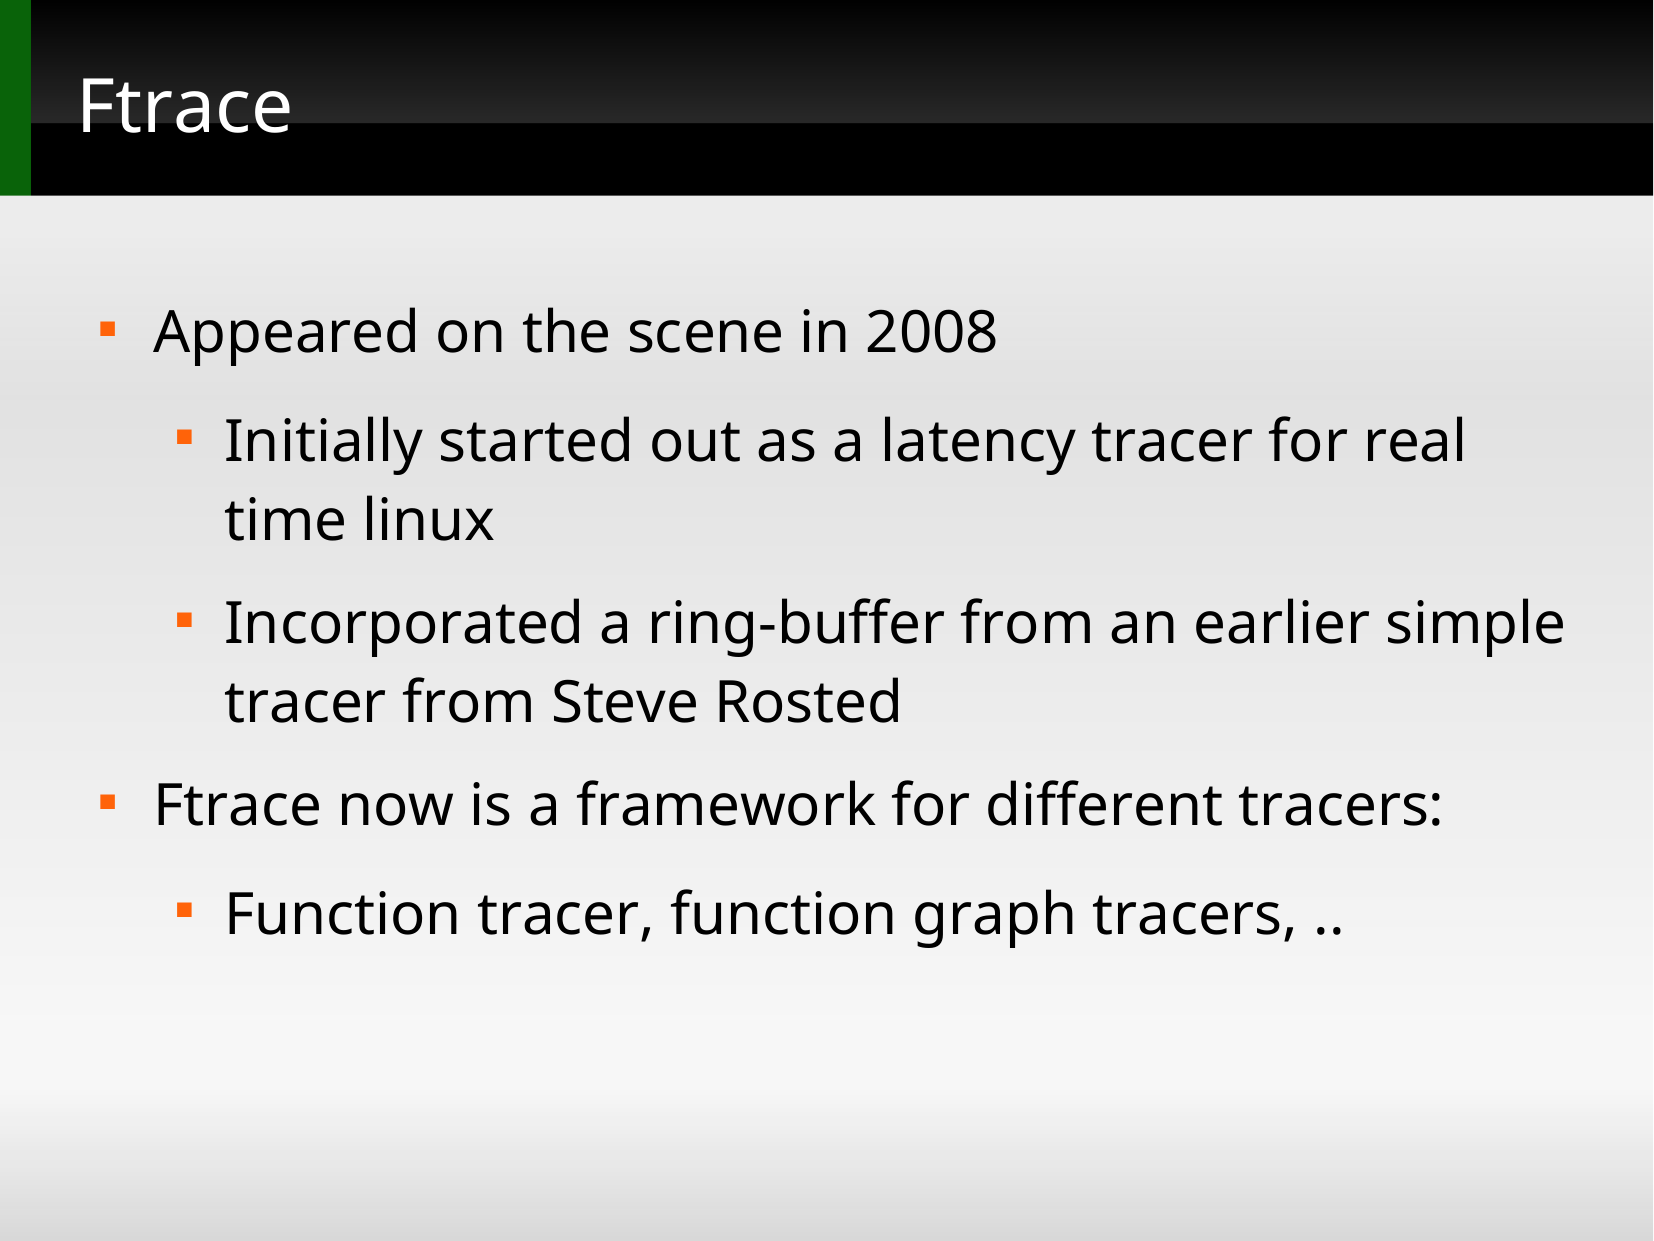

# Ftrace
Appeared on the scene in 2008
Initially started out as a latency tracer for real time linux
Incorporated a ring-buffer from an earlier simple tracer from Steve Rosted
Ftrace now is a framework for different tracers:
Function tracer, function graph tracers, ..